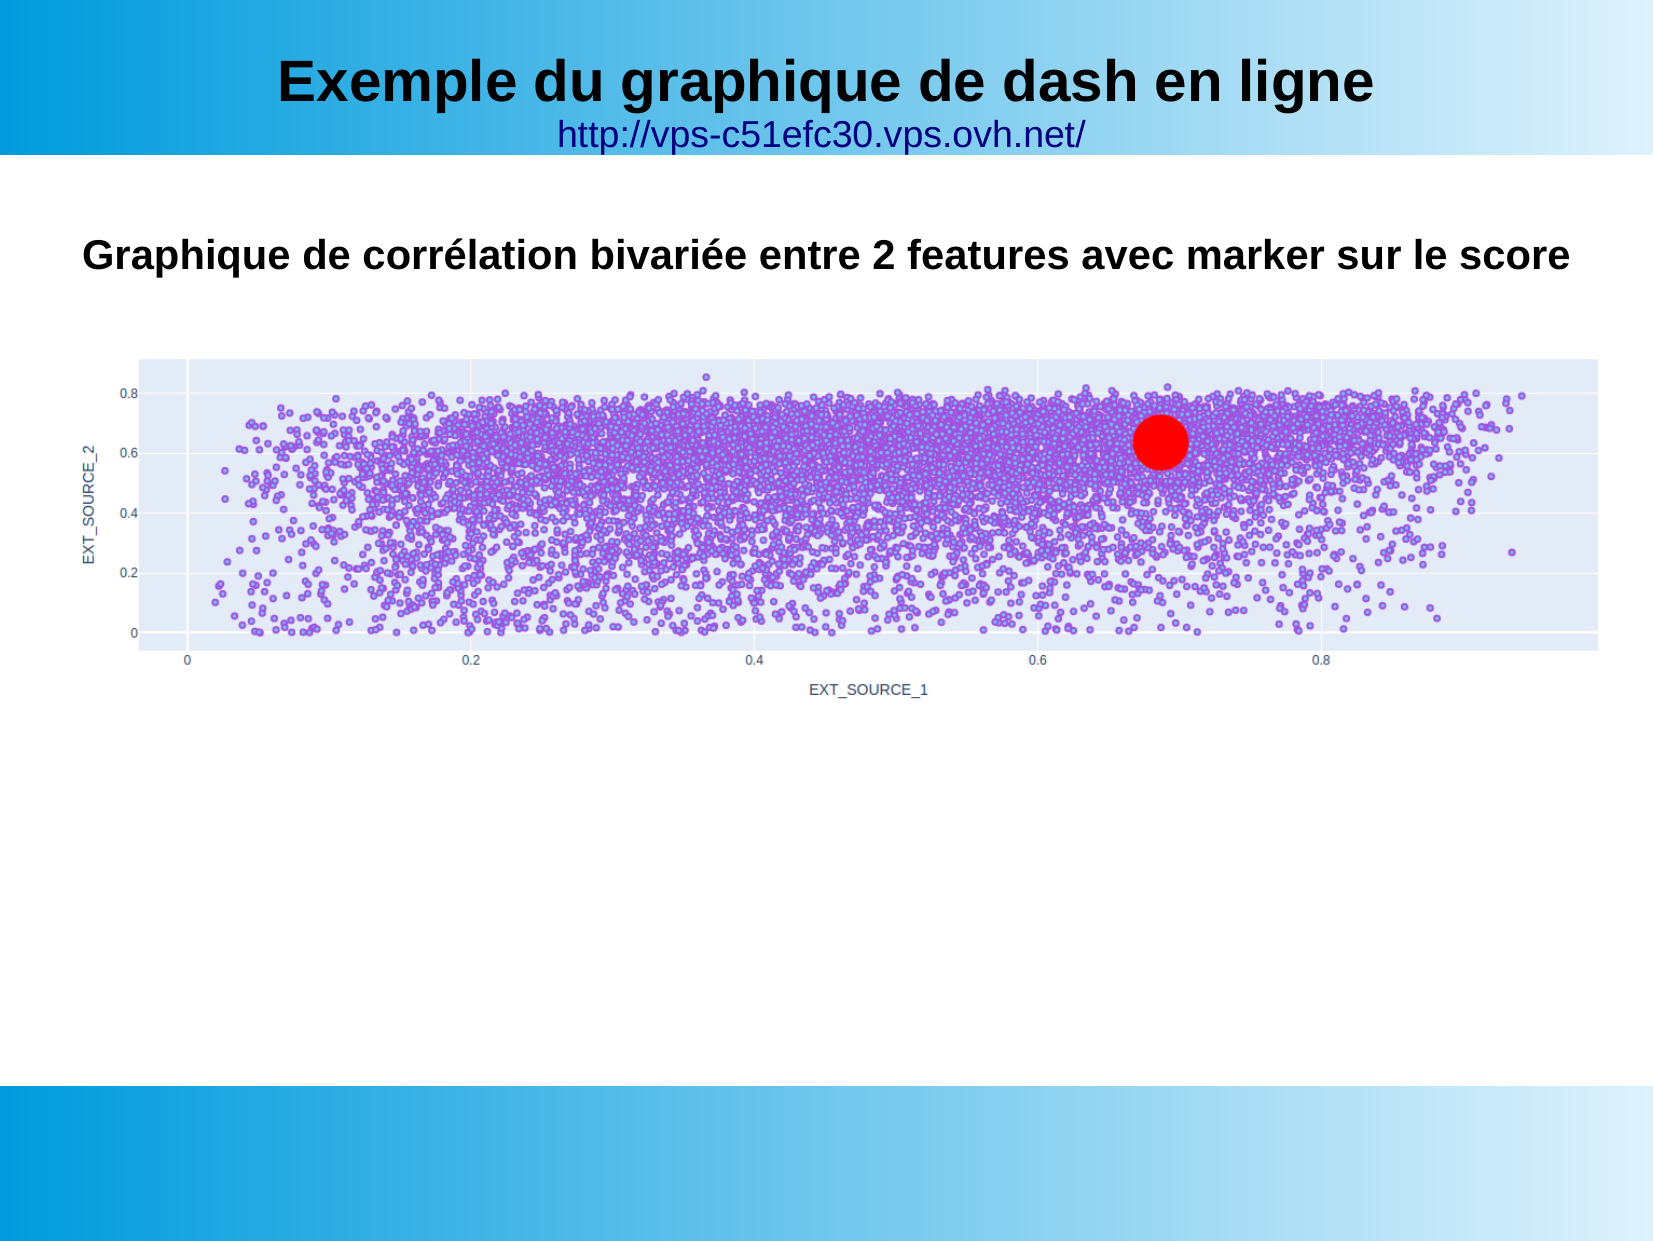

# Exemple du graphique de dash en ligne http://vps-c51efc30.vps.ovh.net/
Graphique de corrélation bivariée entre 2 features avec marker sur le score